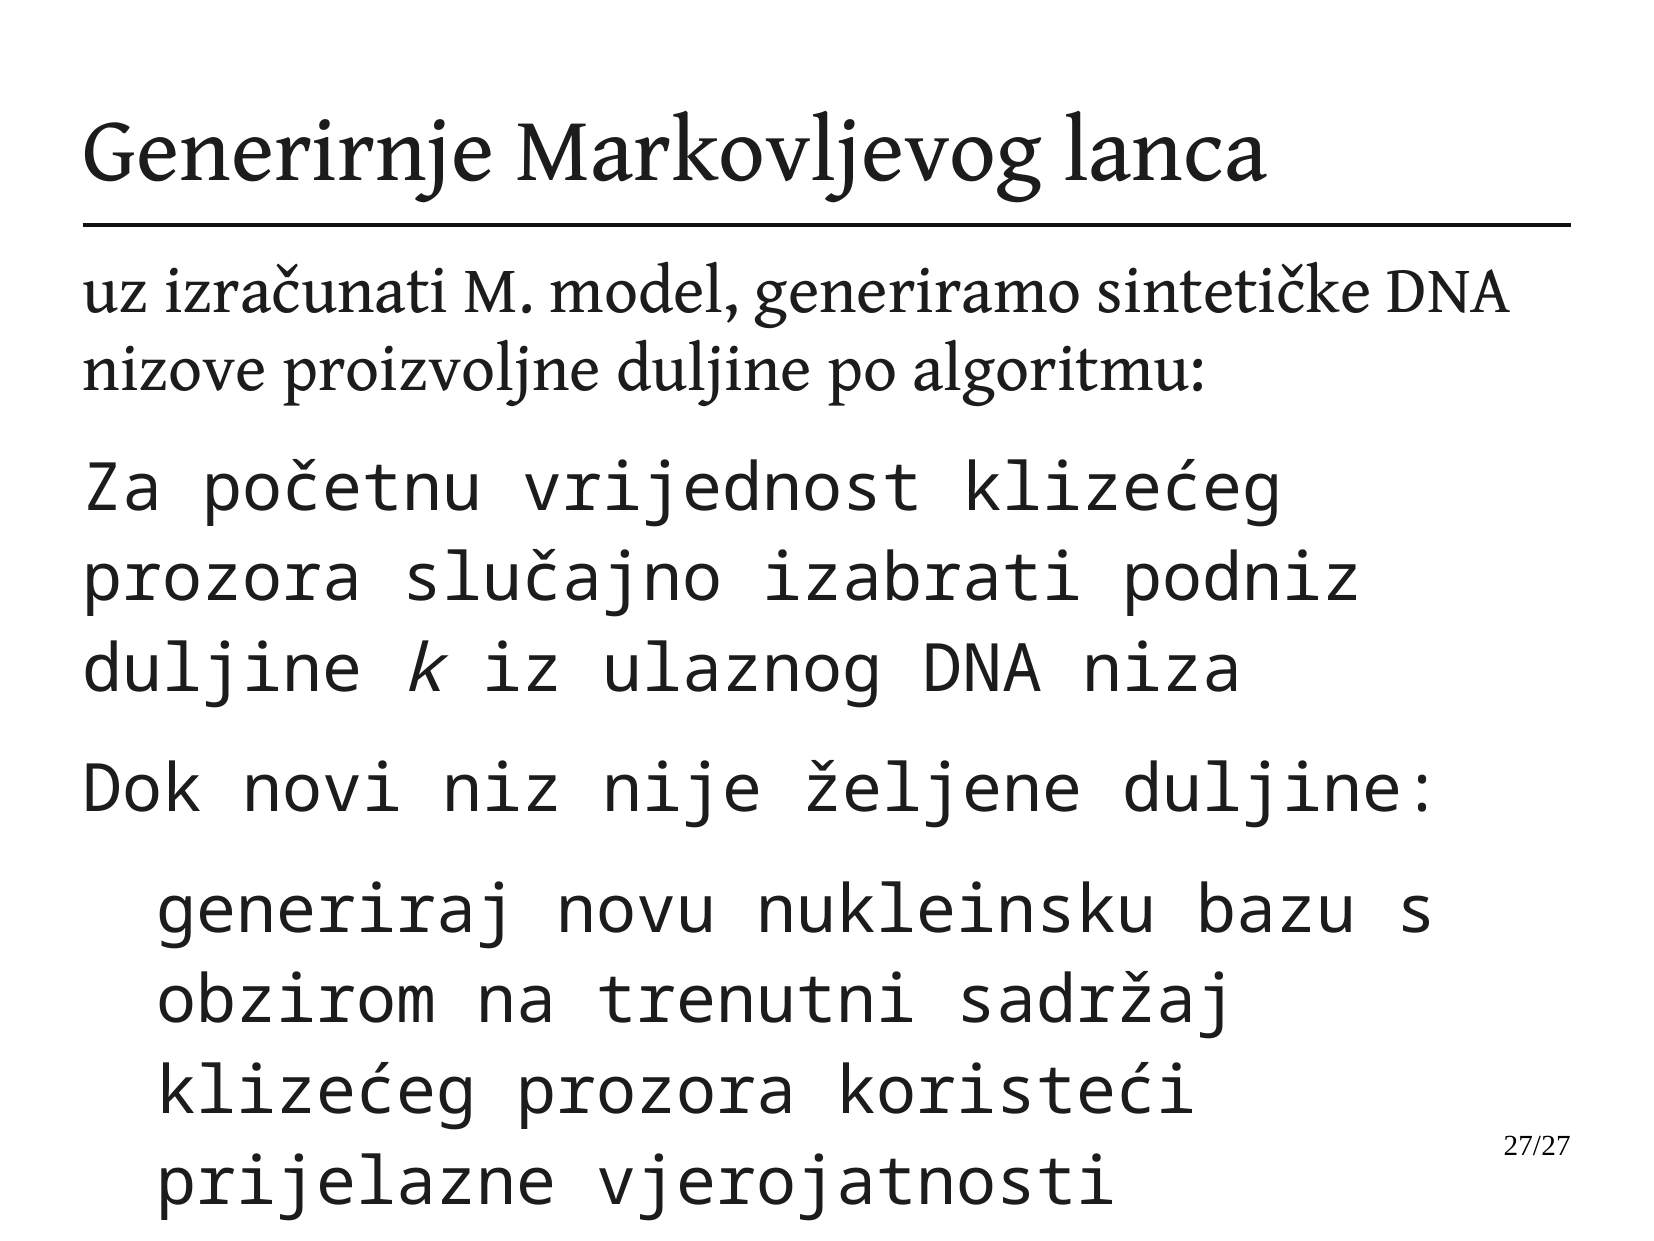

# Generirnje Markovljevog lanca
uz izračunati M. model, generiramo sintetičke DNA nizove proizvoljne duljine po algoritmu:
Za početnu vrijednost klizećeg prozora slučajno izabrati podniz duljine k iz ulaznog DNA niza
Dok novi niz nije željene duljine:
generiraj novu nukleinsku bazu s obzirom na trenutni sadržaj klizećeg prozora koristeći prijelazne vjerojatnosti
pomakni klizeći prozor za jedno mjesto
27